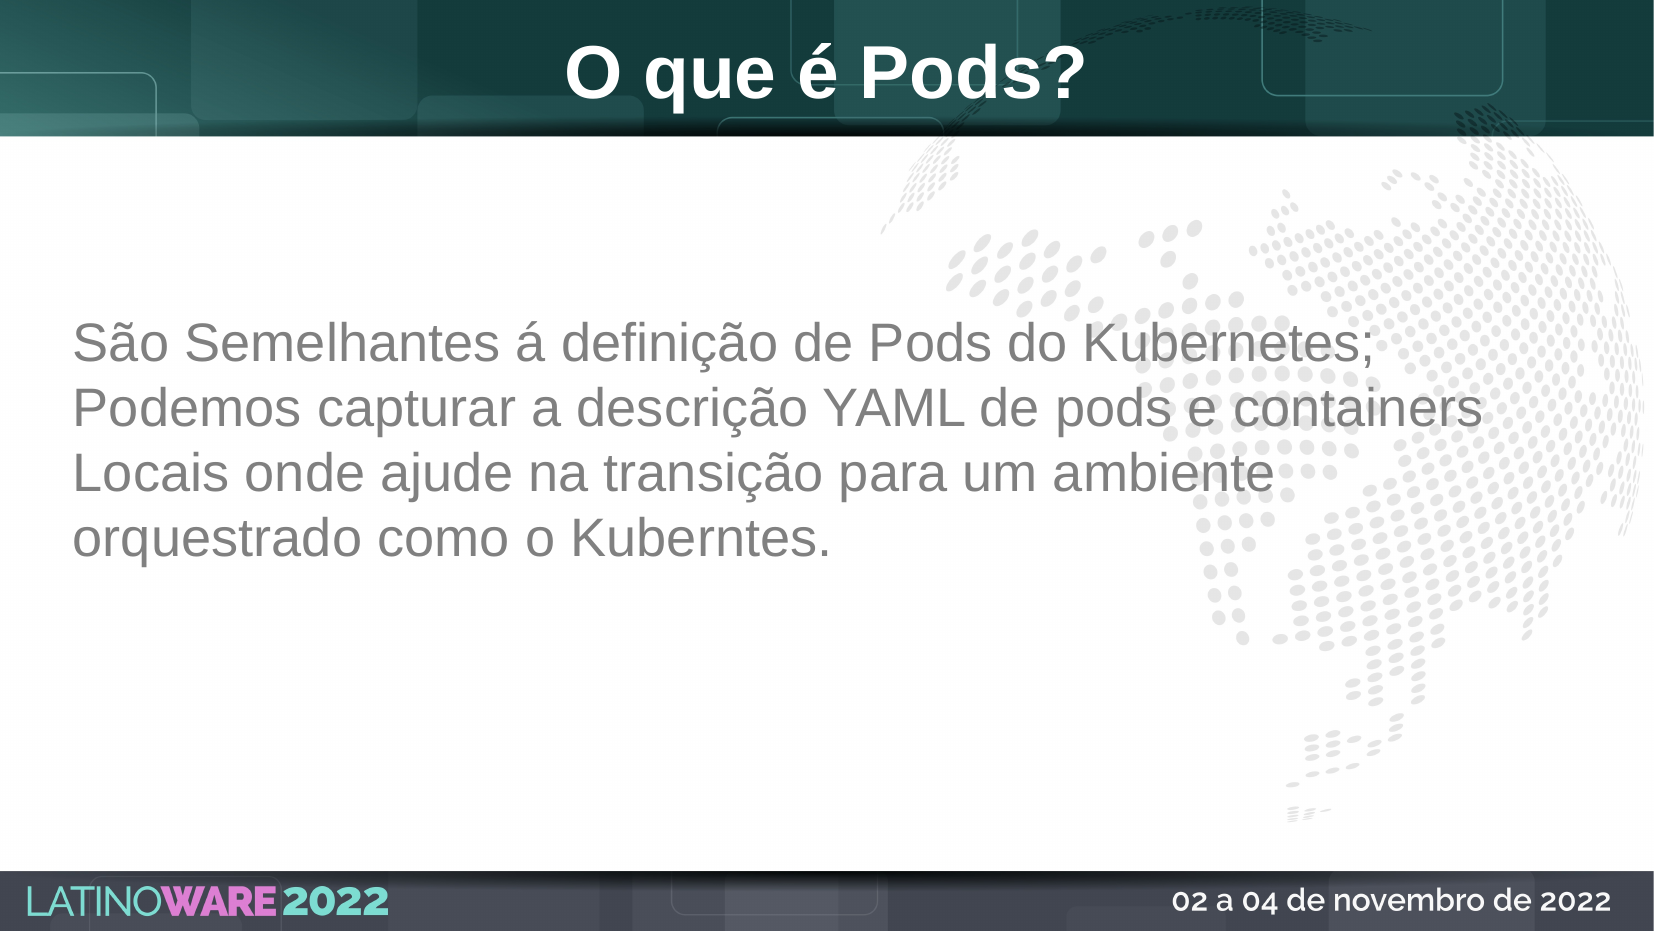

O que é Pods?
São Semelhantes á definição de Pods do Kubernetes;
Podemos capturar a descrição YAML de pods e containers
Locais onde ajude na transição para um ambiente orquestrado como o Kuberntes.